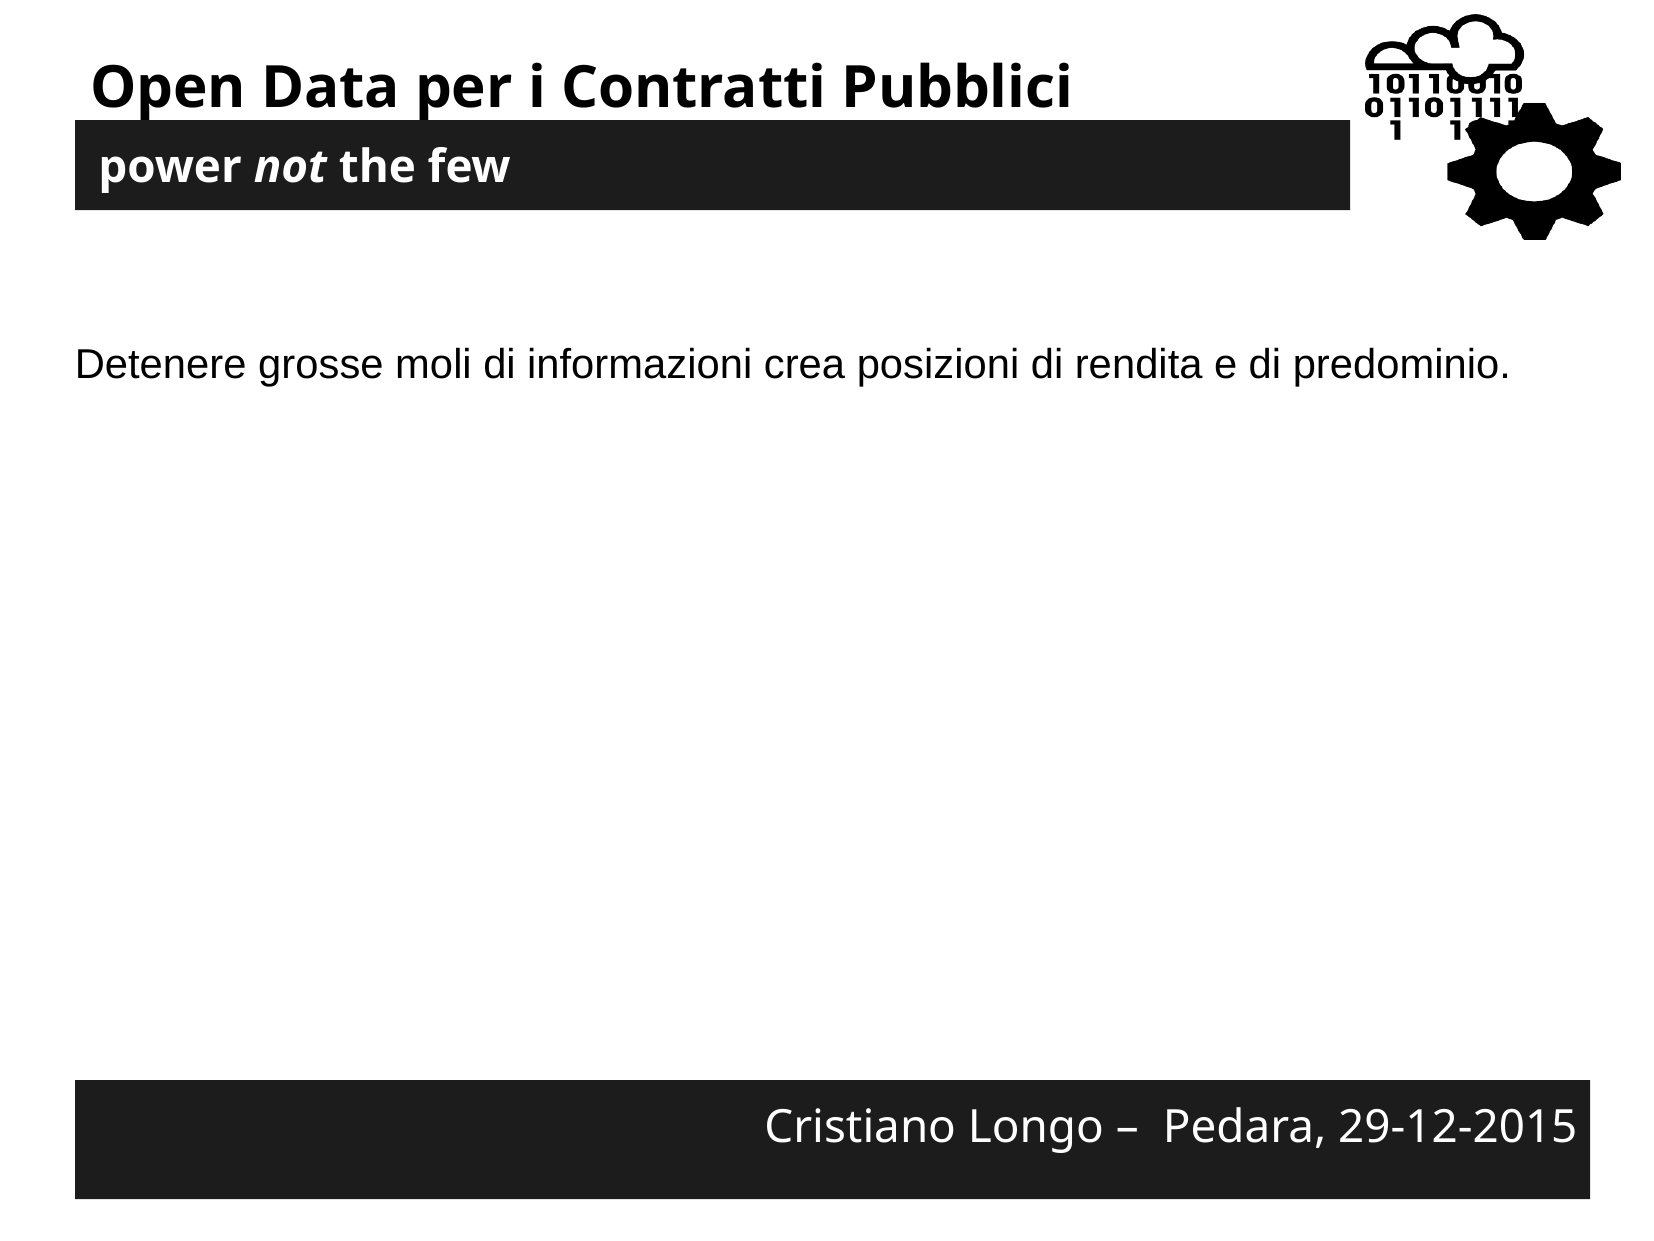

# Open Data per i Contratti Pubblici
 power not the few
Detenere grosse moli di informazioni crea posizioni di rendita e di predominio.
 Cristiano Longo – Pedara, 29-12-2015